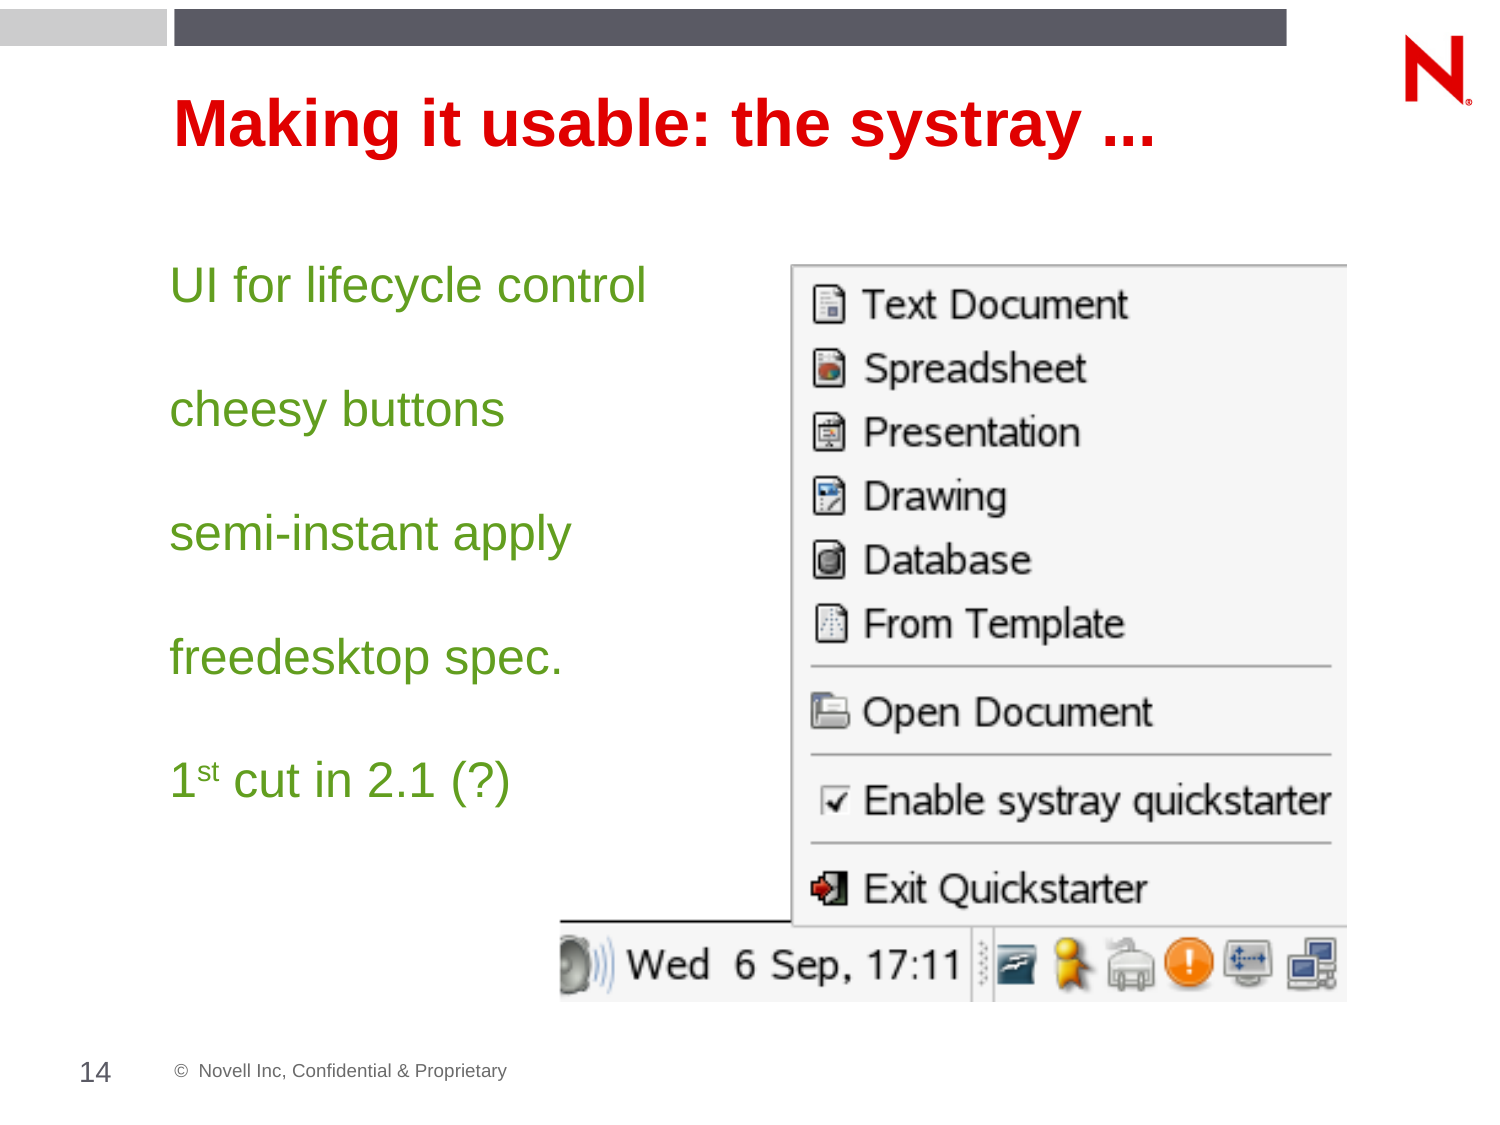

# Making it usable: the systray ...
UI for lifecycle control
cheesy buttons
semi-instant apply
freedesktop spec.
1st cut in 2.1 (?)